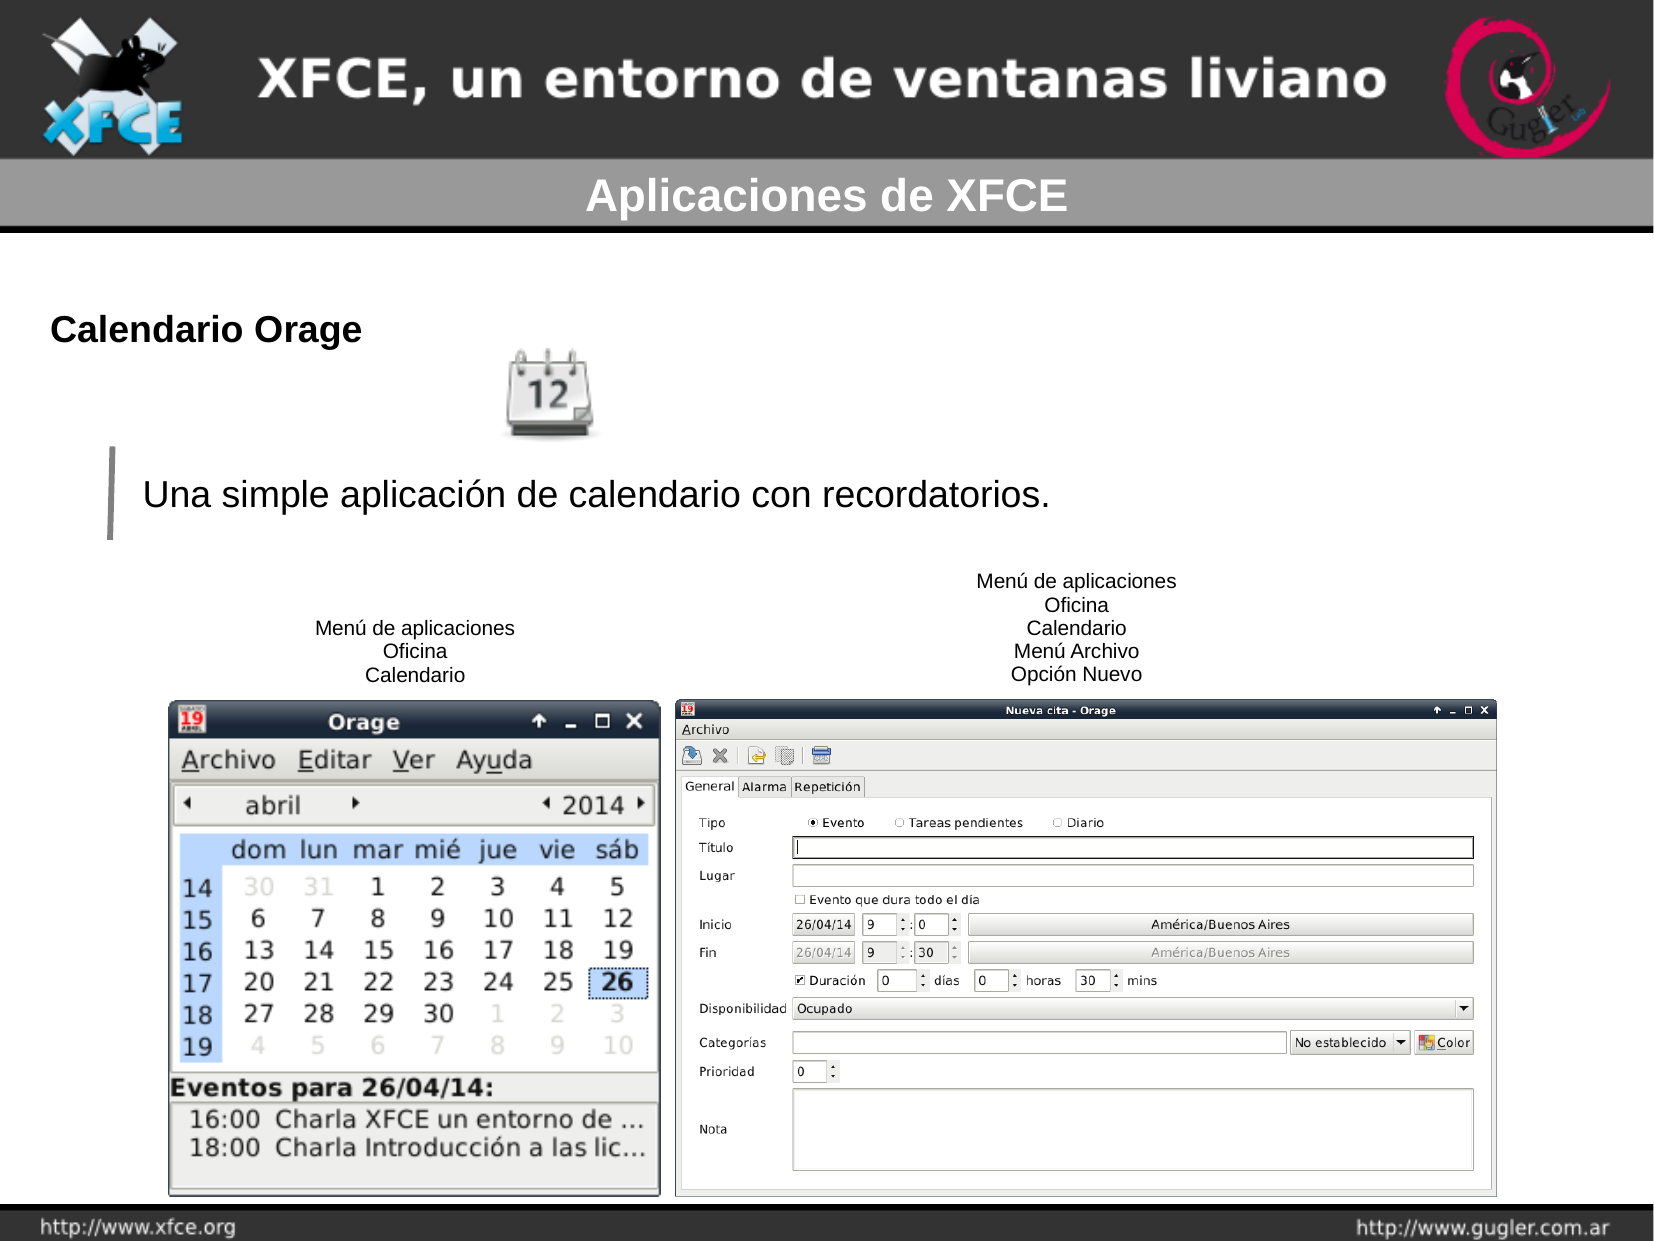

Aplicaciones de XFCE
Calendario Orage
Una simple aplicación de calendario con recordatorios.
Menú de aplicaciones
Oficina
Calendario
Menú Archivo
Opción Nuevo
Menú de aplicaciones
Oficina
Calendario